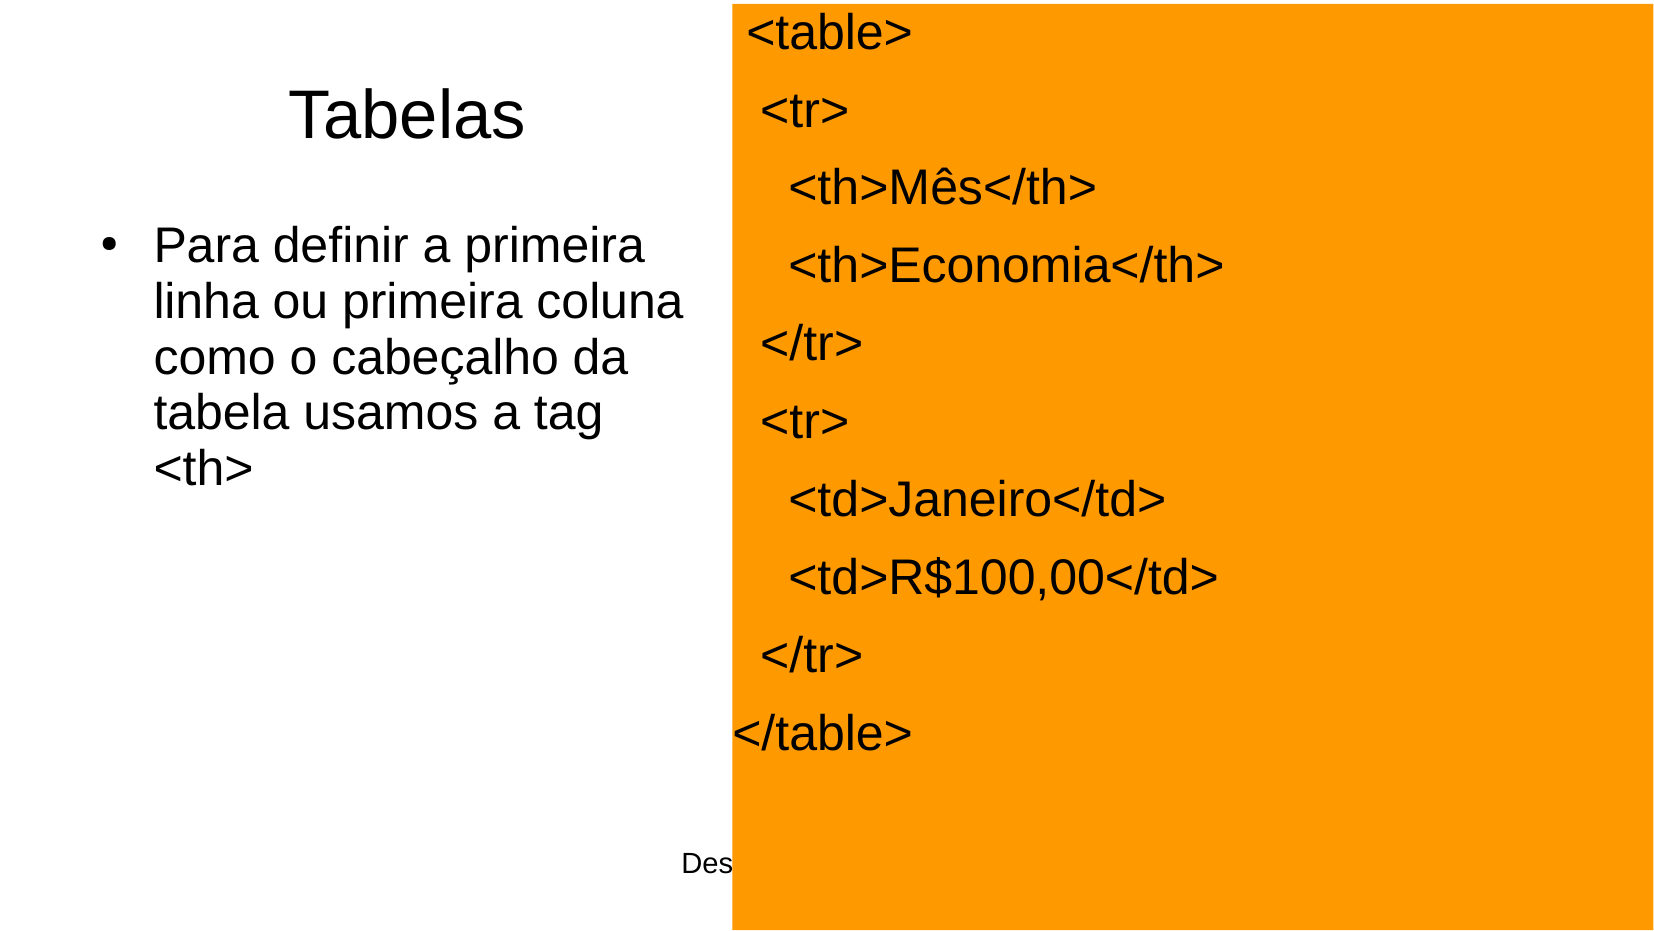

<table>
 <tr>
 <th>Mês</th>
 <th>Economia</th>
 </tr>
 <tr>
 <td>Janeiro</td>
 <td>R$100,00</td>
 </tr>
</table>
# Tabelas
Para definir a primeira linha ou primeira coluna como o cabeçalho da tabela usamos a tag <th>
Desenvolvimento Web